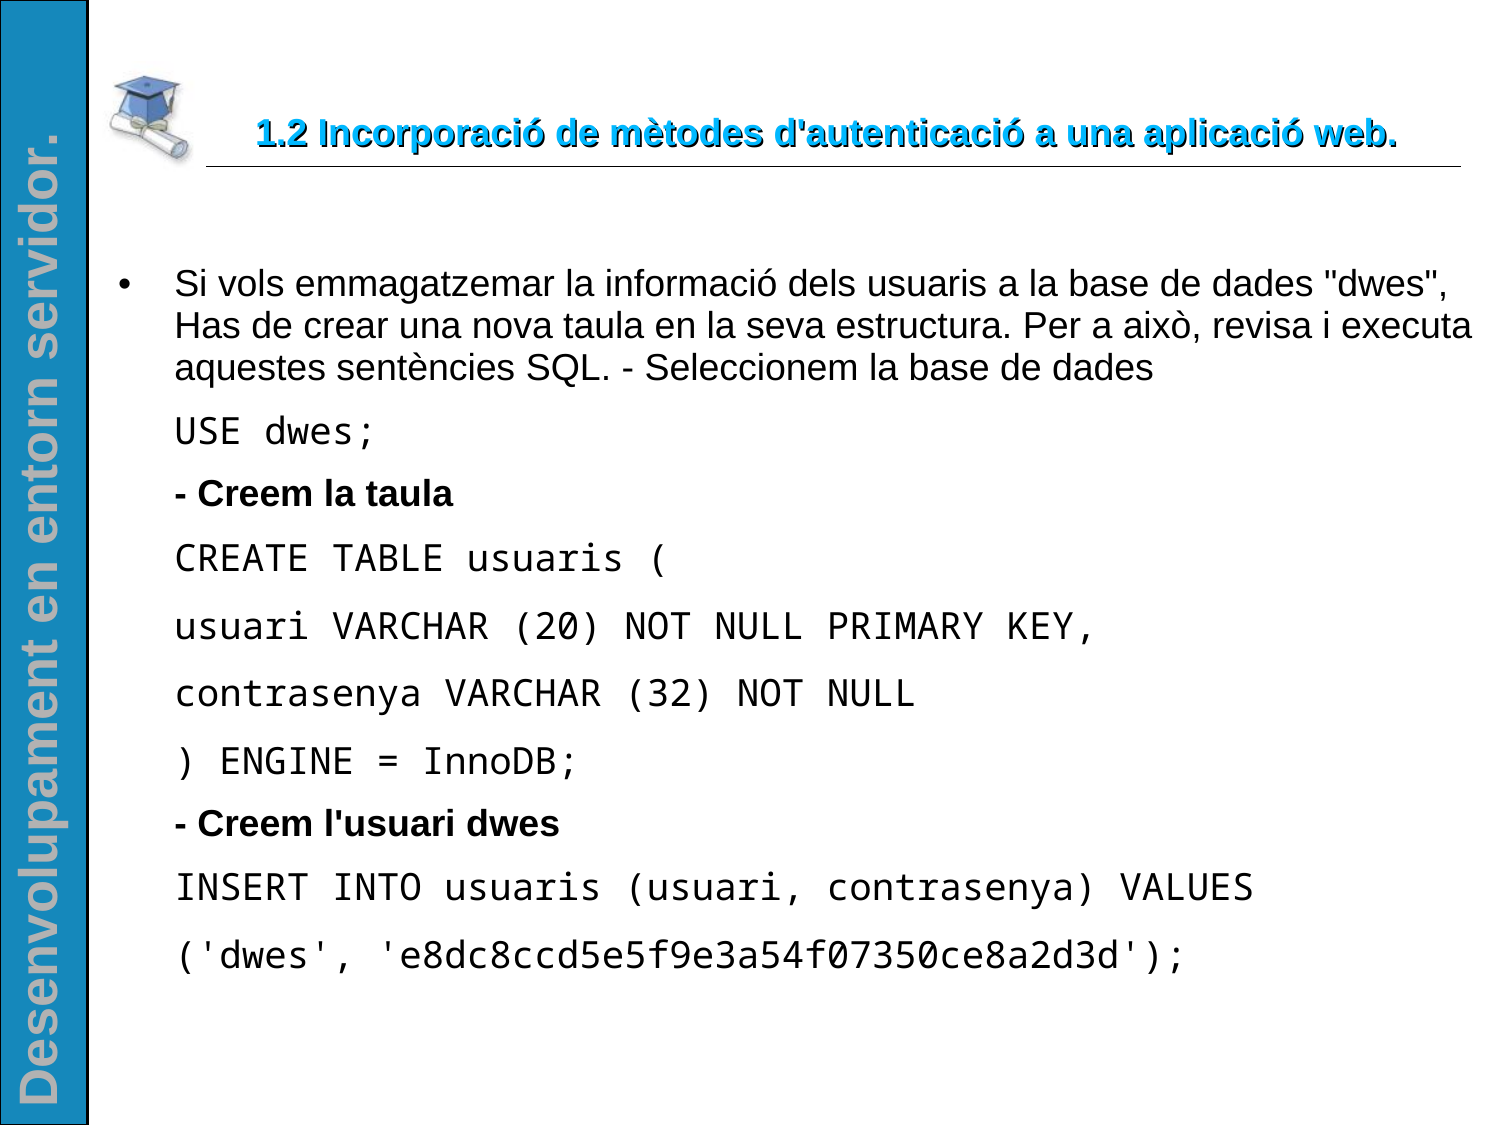

# 1.2 Incorporació de mètodes d'autenticació a una aplicació web.
Si vols emmagatzemar la informació dels usuaris a la base de dades "dwes", Has de crear una nova taula en la seva estructura. Per a això, revisa i executa aquestes sentències SQL. - Seleccionem la base de dades
USE dwes;
- Creem la taula
CREATE TABLE usuaris (
usuari VARCHAR (20) NOT NULL PRIMARY KEY,
contrasenya VARCHAR (32) NOT NULL
) ENGINE = InnoDB;
- Creem l'usuari dwes
INSERT INTO usuaris (usuari, contrasenya) VALUES
('dwes', 'e8dc8ccd5e5f9e3a54f07350ce8a2d3d');